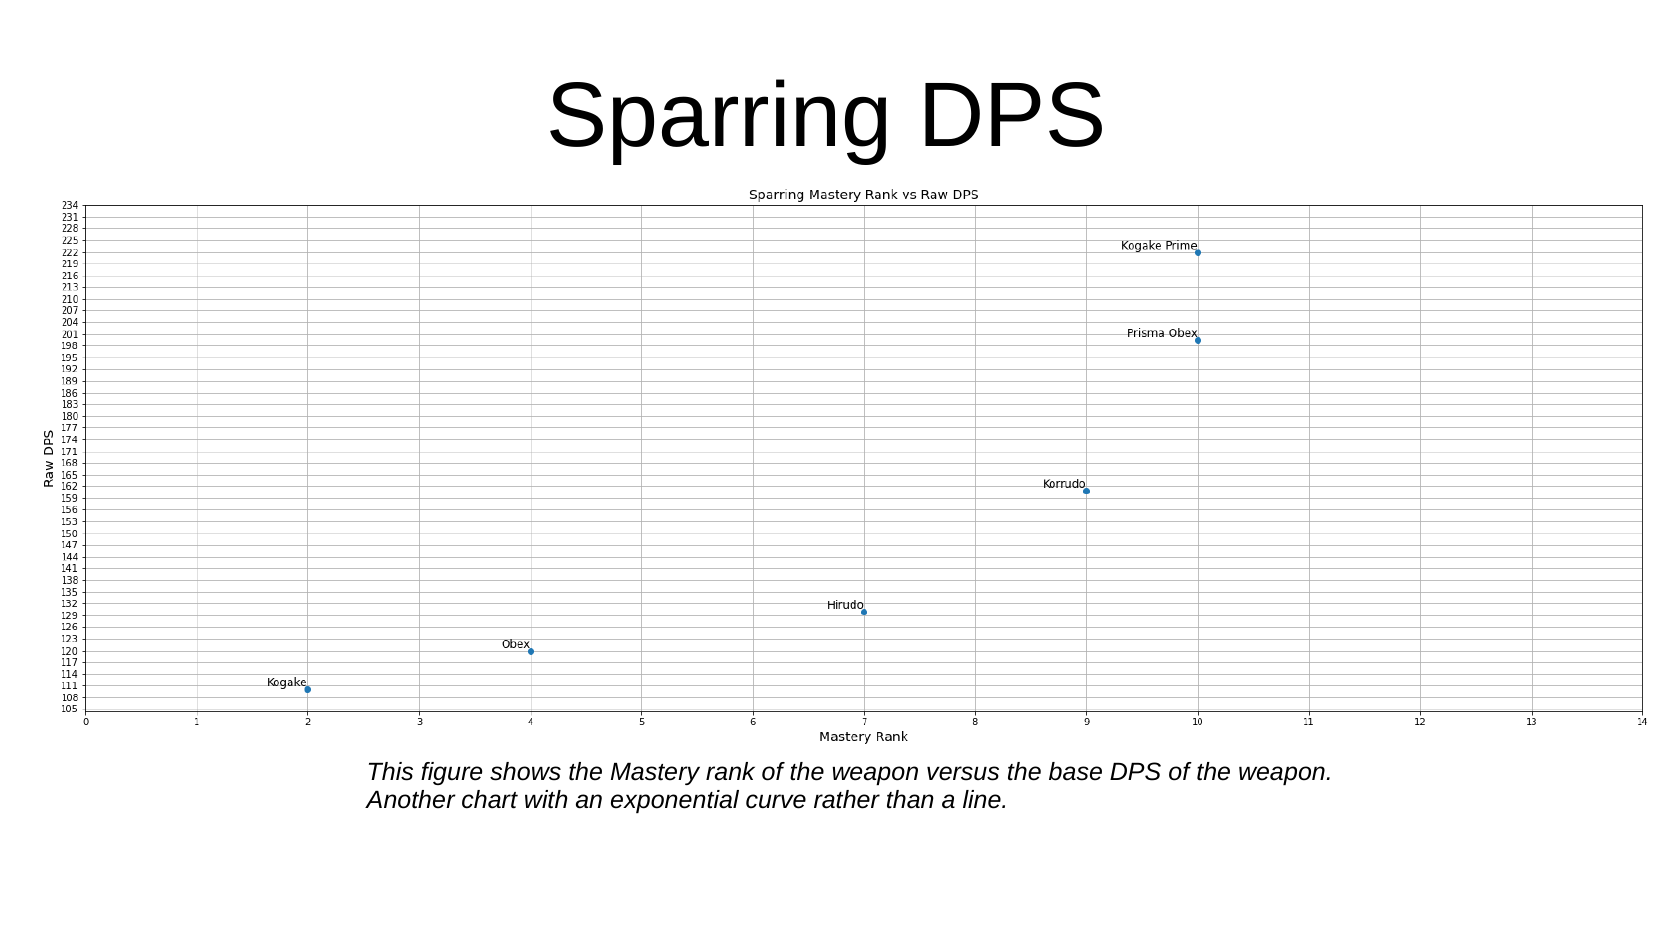

# Sparring DPS
This figure shows the Mastery rank of the weapon versus the base DPS of the weapon. Another chart with an exponential curve rather than a line.